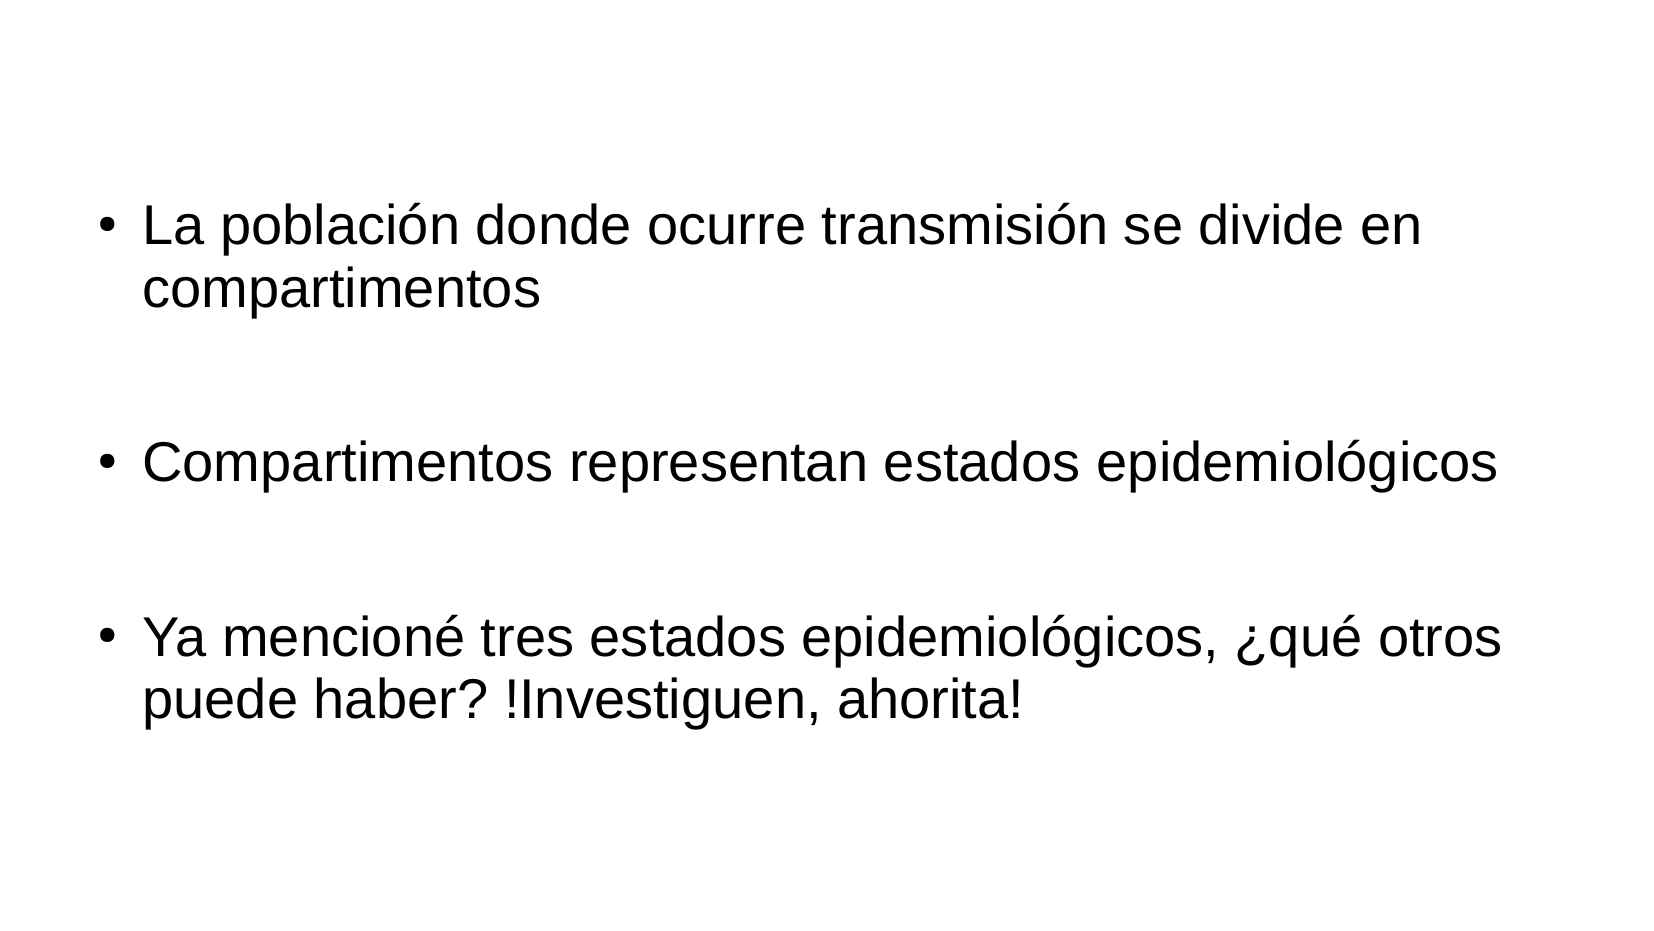

# La población donde ocurre transmisión se divide en compartimentos
Compartimentos representan estados epidemiológicos
Ya mencioné tres estados epidemiológicos, ¿qué otros puede haber? !Investiguen, ahorita!